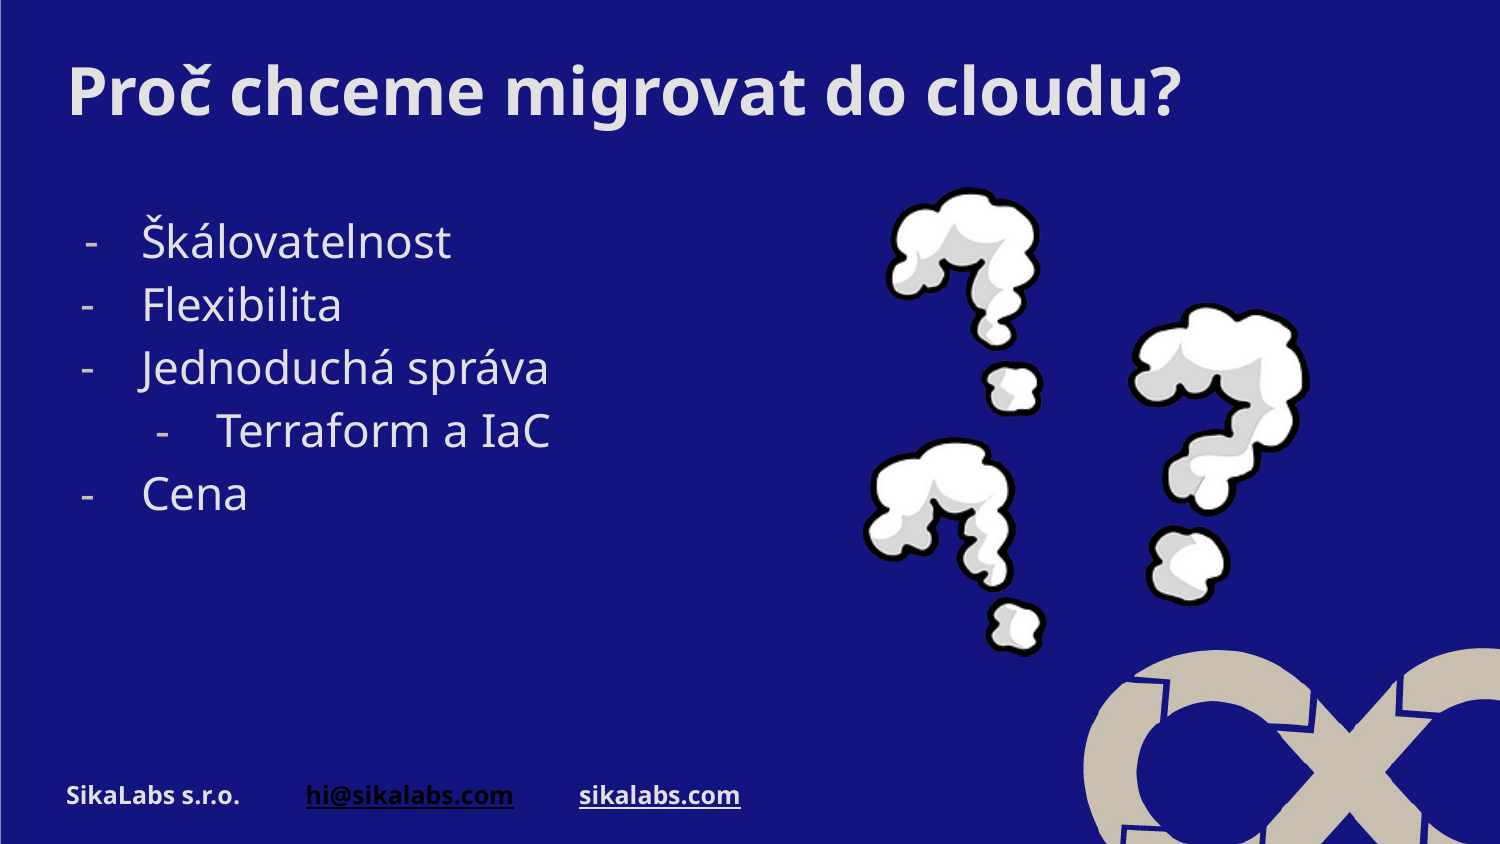

# Proč chceme migrovat do cloudu?
Škálovatelnost
Flexibilita
Jednoduchá správa
Terraform a IaC
Cena